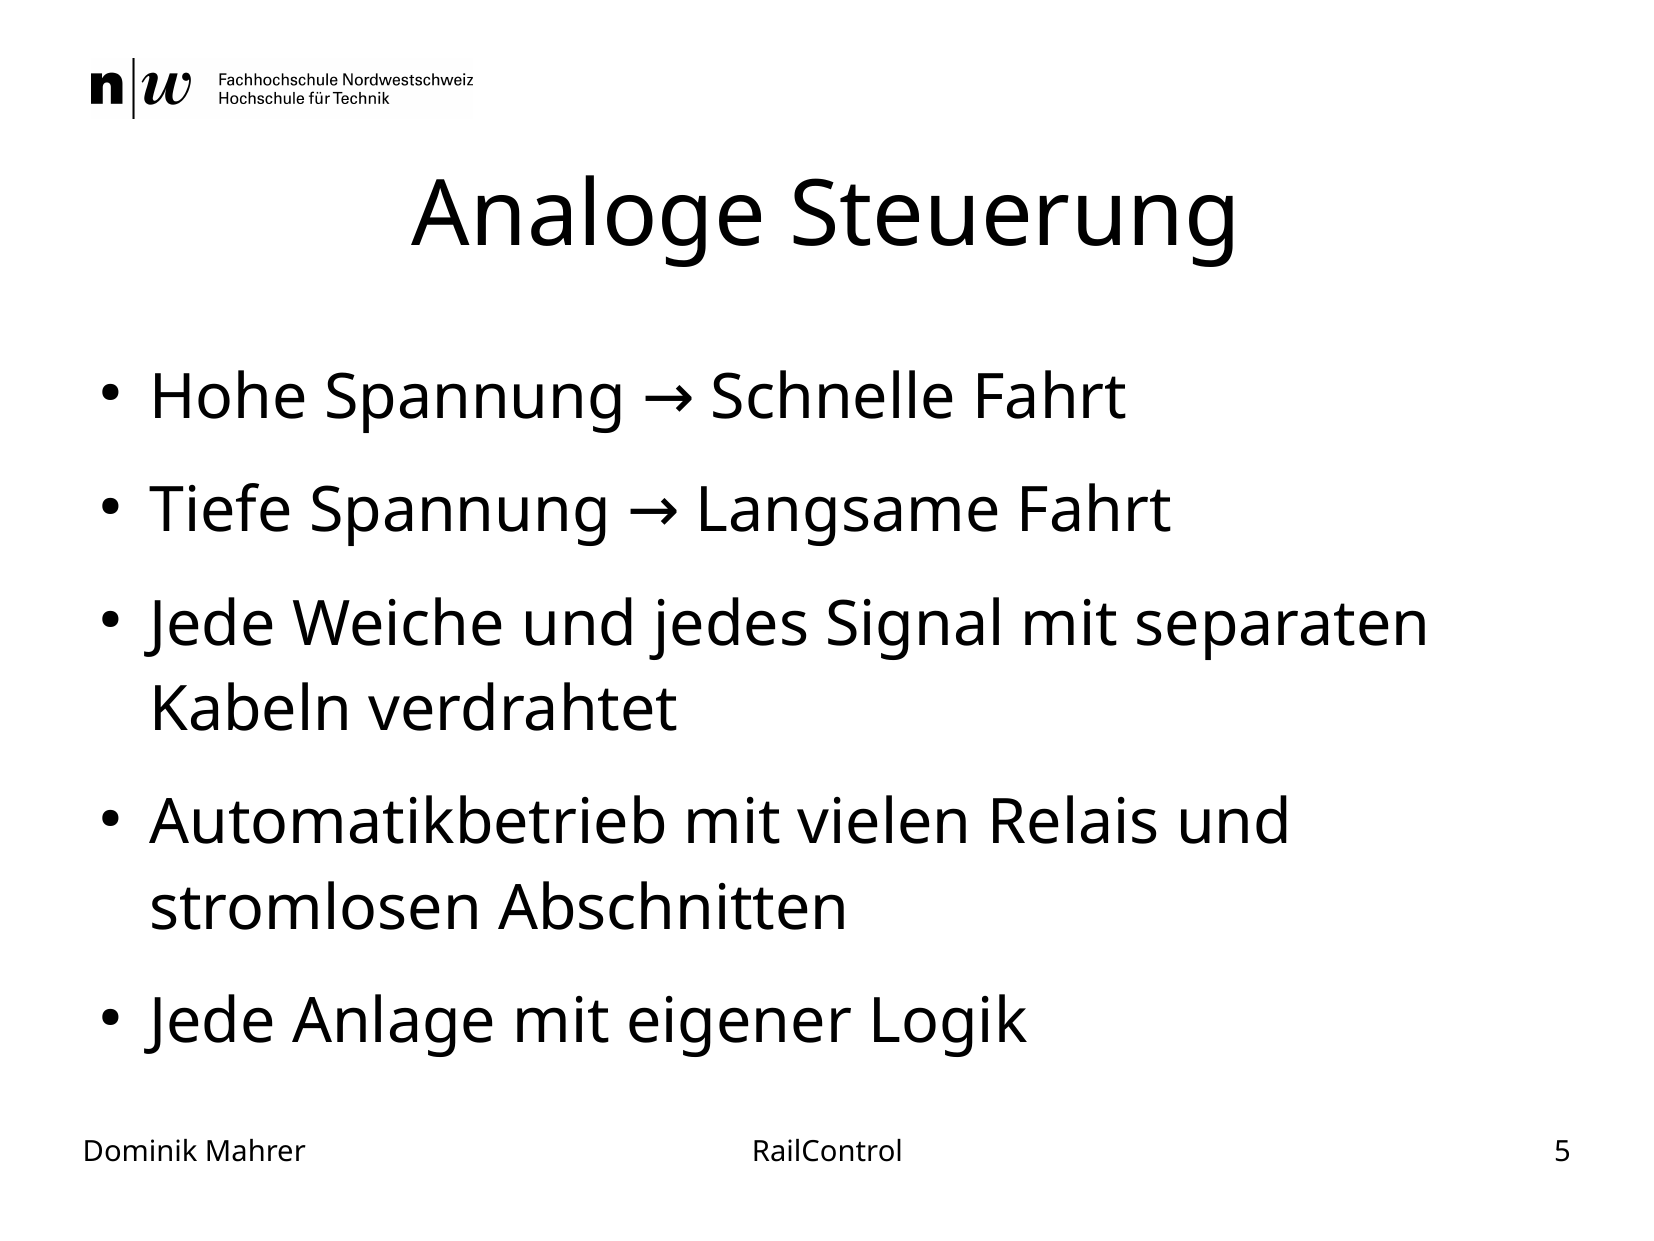

# Analoge Steuerung
Hohe Spannung → Schnelle Fahrt
Tiefe Spannung → Langsame Fahrt
Jede Weiche und jedes Signal mit separaten Kabeln verdrahtet
Automatikbetrieb mit vielen Relais und stromlosen Abschnitten
Jede Anlage mit eigener Logik
Dominik Mahrer
RailControl
5